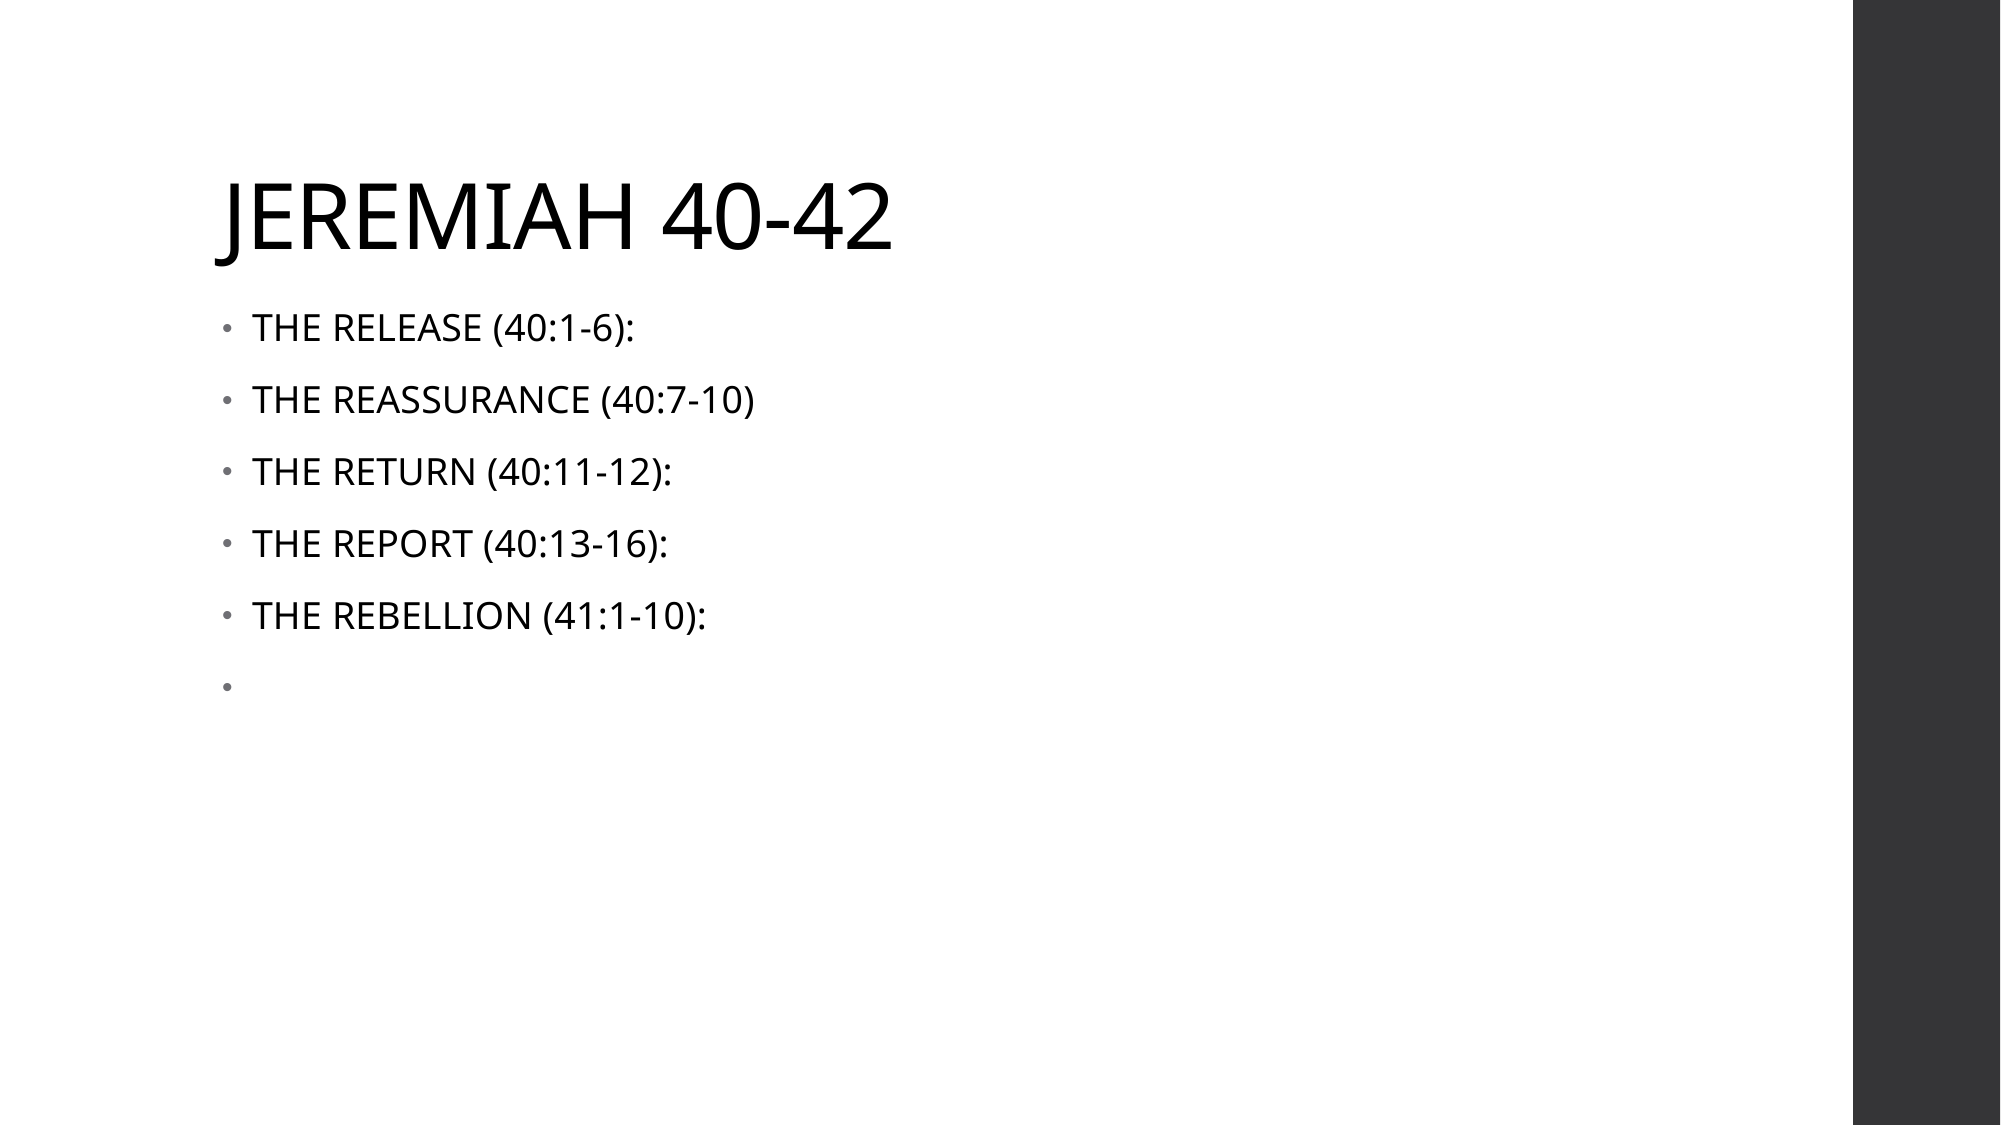

# JEREMIAH 40-42
THE RELEASE (40:1-6):
THE REASSURANCE (40:7-10)
THE RETURN (40:11-12):
THE REPORT (40:13-16):
THE REBELLION (41:1-10):